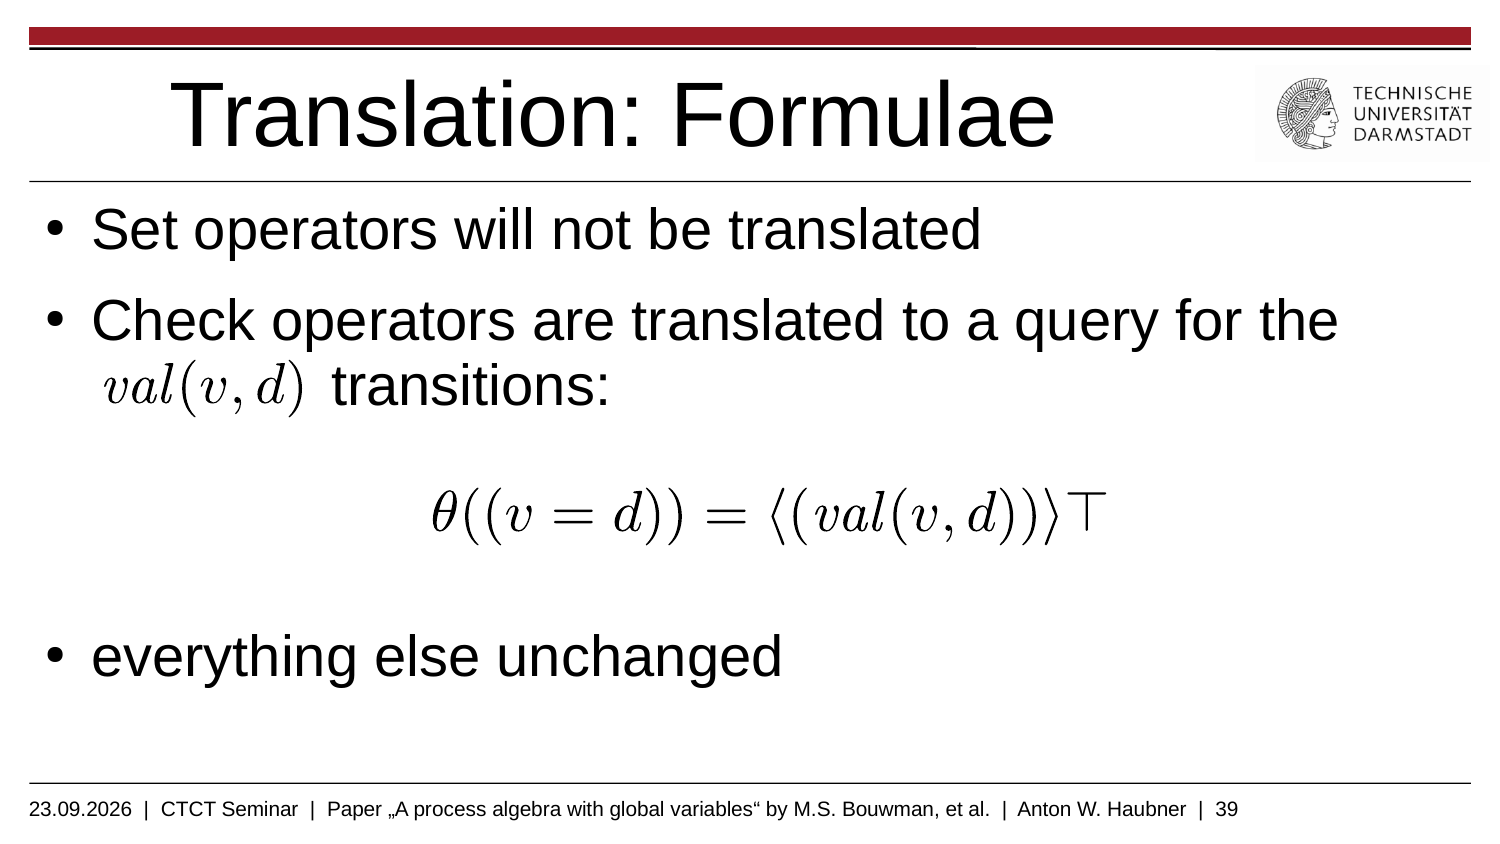

# Translation: Formulae
Set operators will not be translated
Check operators are translated to a query for the transitions:
everything else unchanged